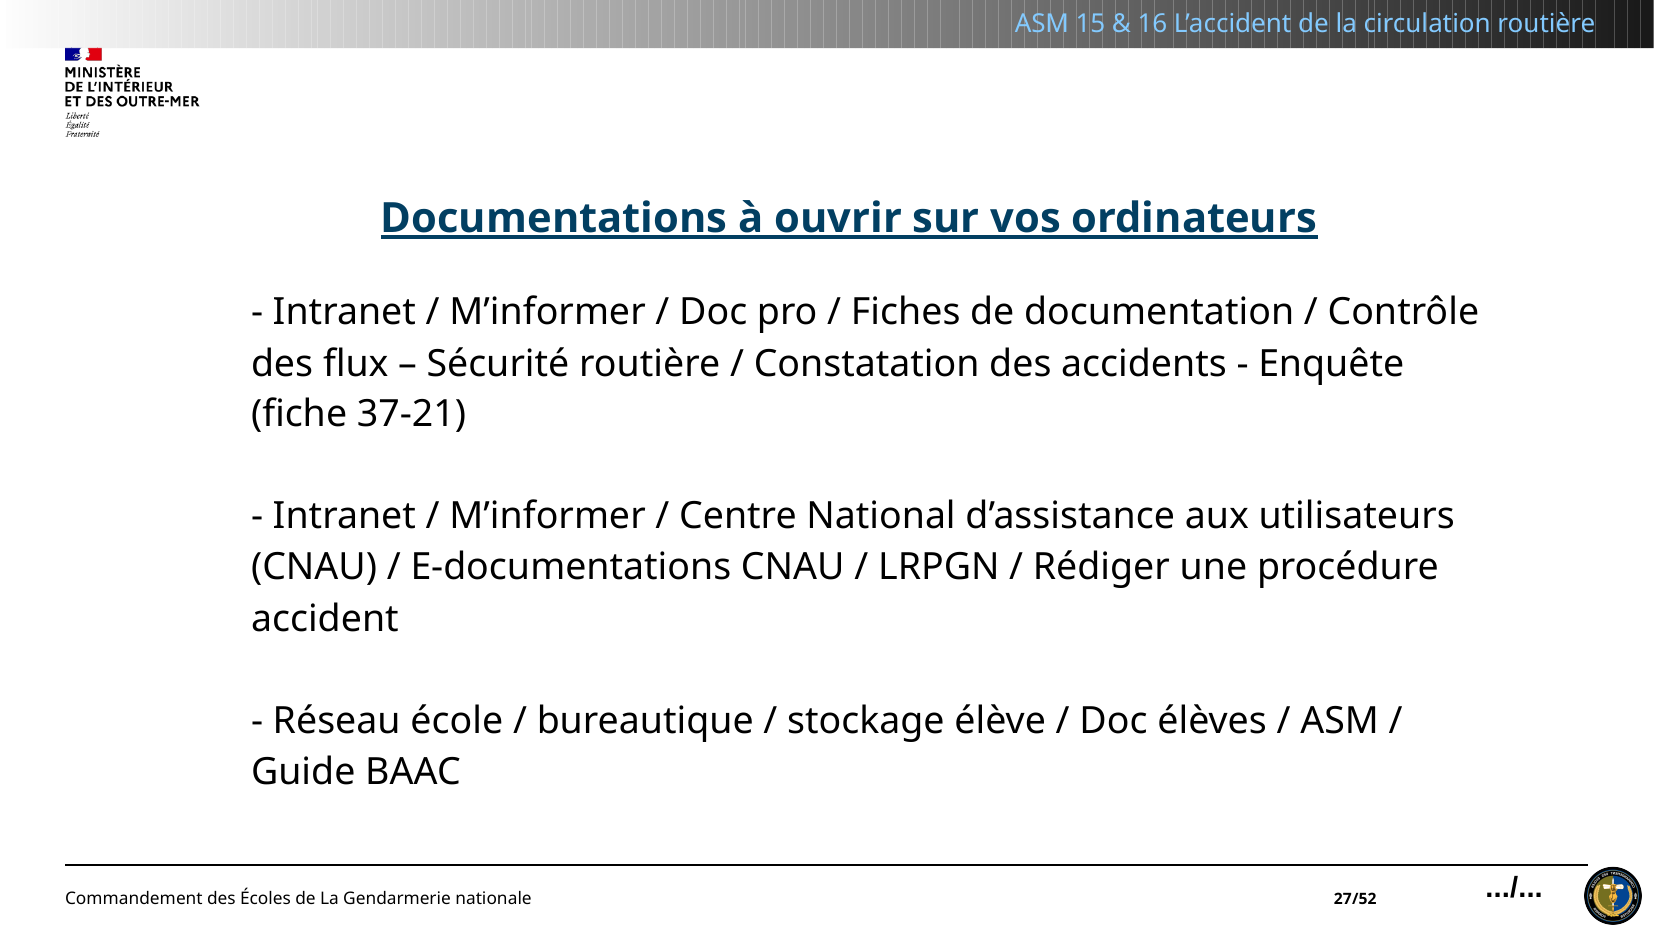

Documentations à ouvrir sur vos ordinateurs
- Intranet / M’informer / Doc pro / Fiches de documentation / Contrôle des flux – Sécurité routière / Constatation des accidents - Enquête (fiche 37-21)
- Intranet / M’informer / Centre National d’assistance aux utilisateurs (CNAU) / E-documentations CNAU / LRPGN / Rédiger une procédure accident
- Réseau école / bureautique / stockage élève / Doc élèves / ASM / Guide BAAC
.../...